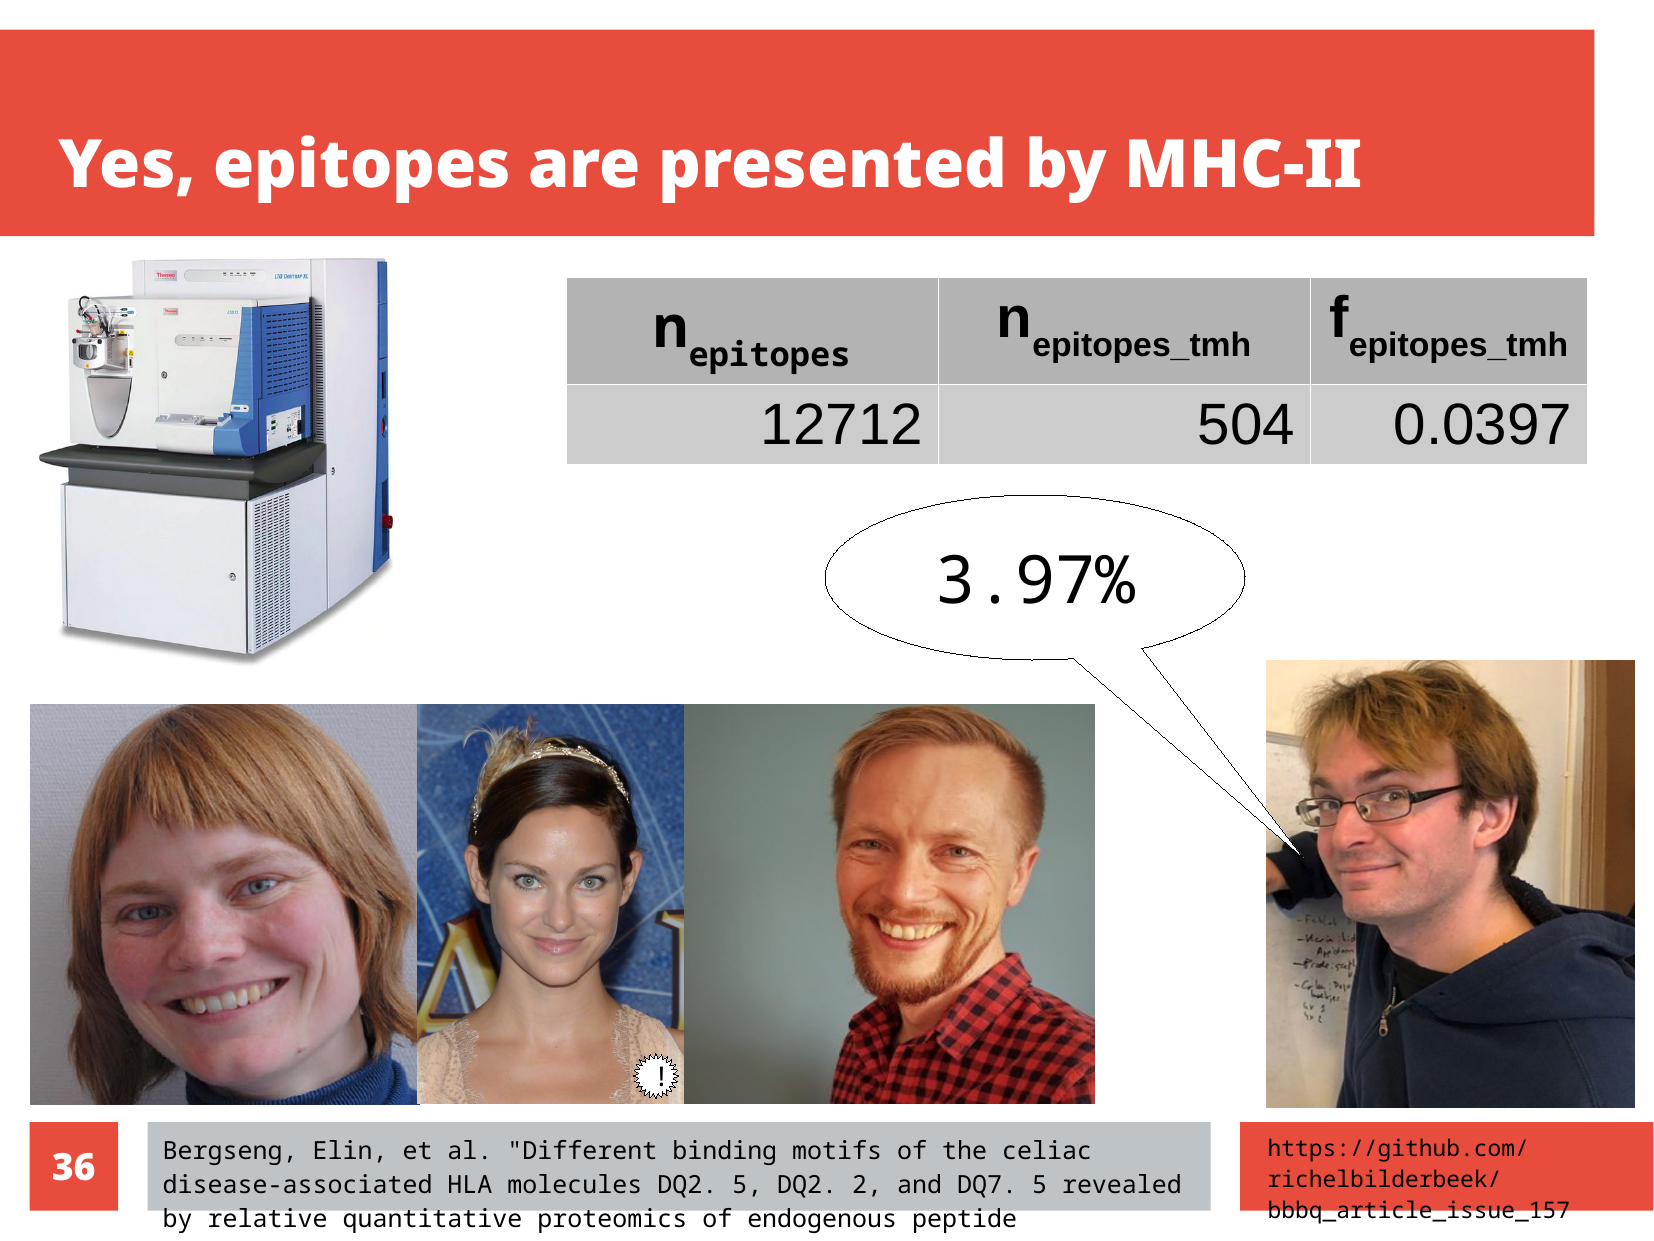

# Yes, epitopes are presented by MHC-II
| nepitopes | nepitopes\_tmh | fepitopes\_tmh |
| --- | --- | --- |
| 12712 | 504 | 0.0397 |
3.97%
!
36
https://github.com/
richelbilderbeek/
bbbq_article_issue_157
Bergseng, Elin, et al. "Different binding motifs of the celiac disease-associated HLA molecules DQ2. 5, DQ2. 2, and DQ7. 5 revealed by relative quantitative proteomics of endogenous peptide repertoires." Immunogenetics 67.2 (2015): 73-84.